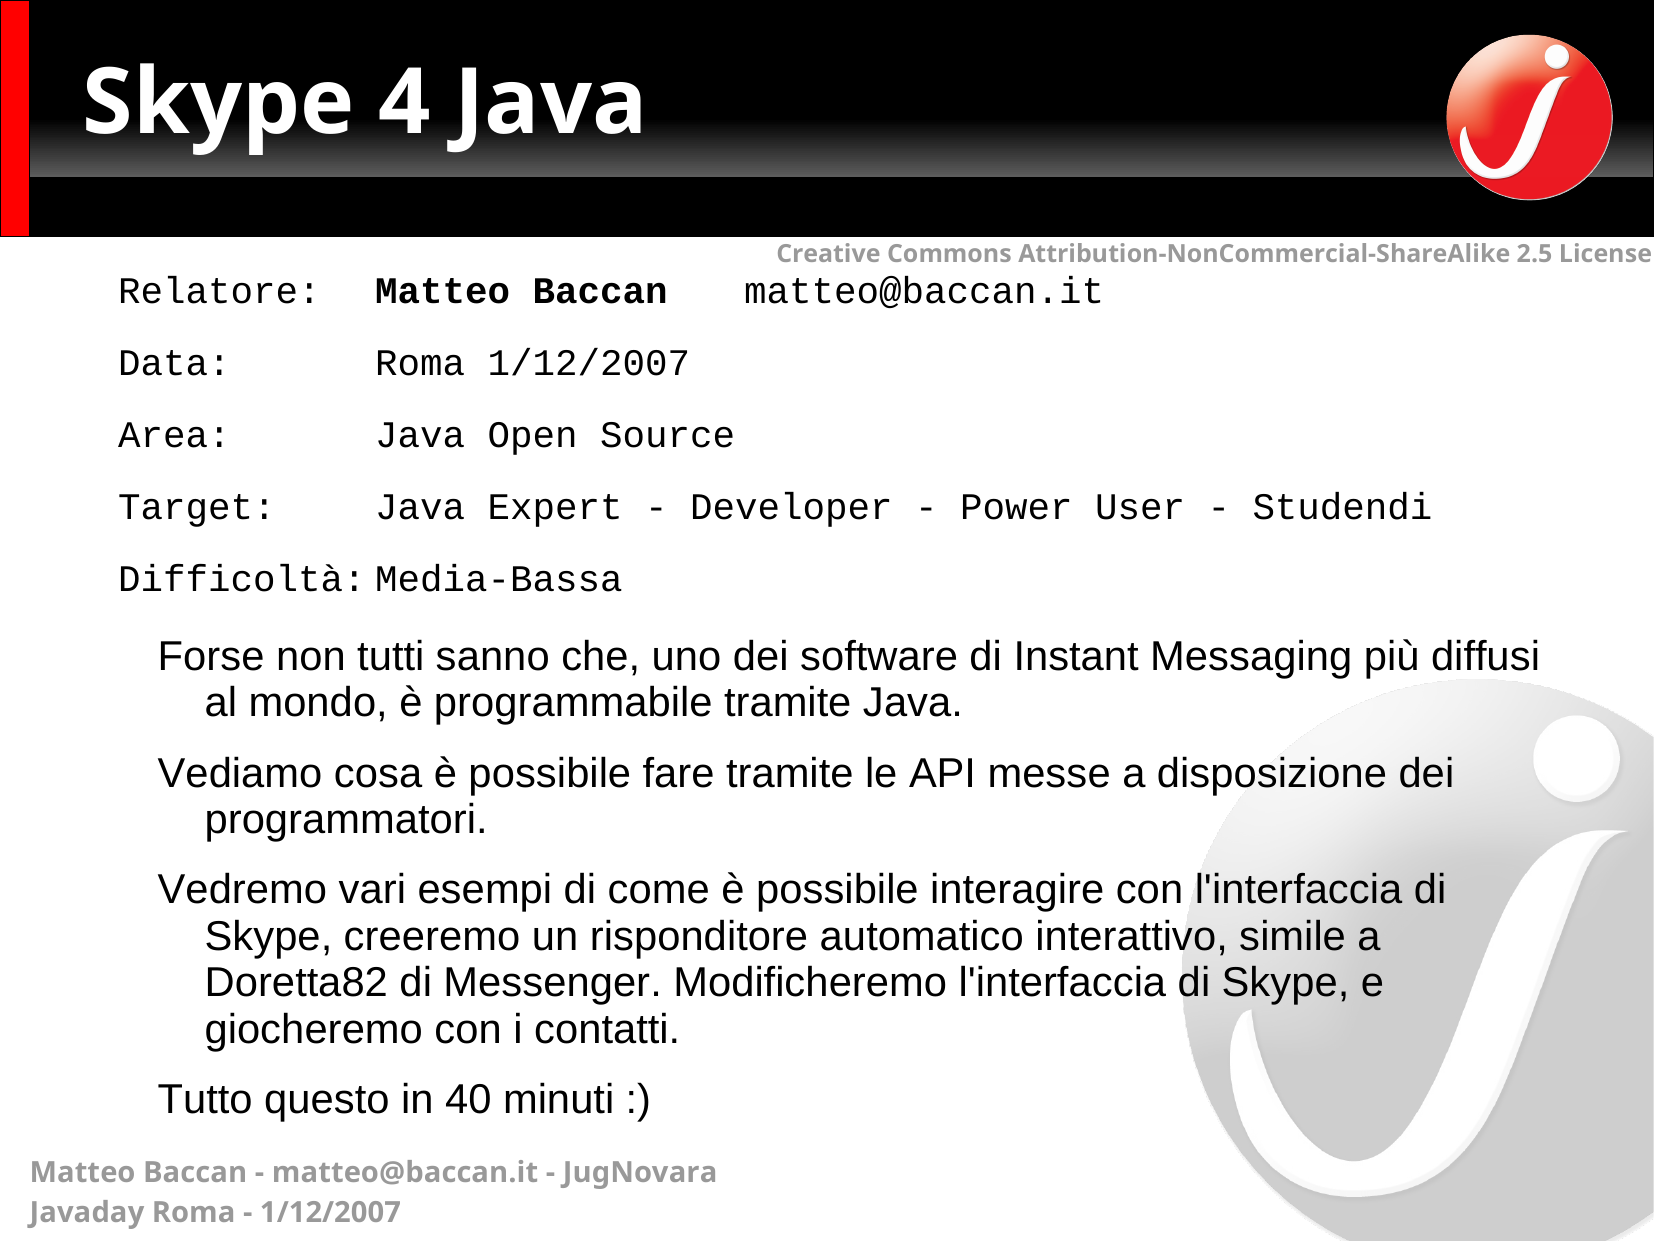

# Skype 4 Java
Relatore: 	Matteo Baccan		matteo@baccan.it
Data:		Roma 1/12/2007
Area:		Java Open Source
Target:		Java Expert - Developer - Power User - Studendi
Difficoltà:	Media-Bassa
Forse non tutti sanno che, uno dei software di Instant Messaging più diffusi al mondo, è programmabile tramite Java.
Vediamo cosa è possibile fare tramite le API messe a disposizione dei programmatori.
Vedremo vari esempi di come è possibile interagire con l'interfaccia di Skype, creeremo un risponditore automatico interattivo, simile a Doretta82 di Messenger. Modificheremo l'interfaccia di Skype, e giocheremo con i contatti.
Tutto questo in 40 minuti :)